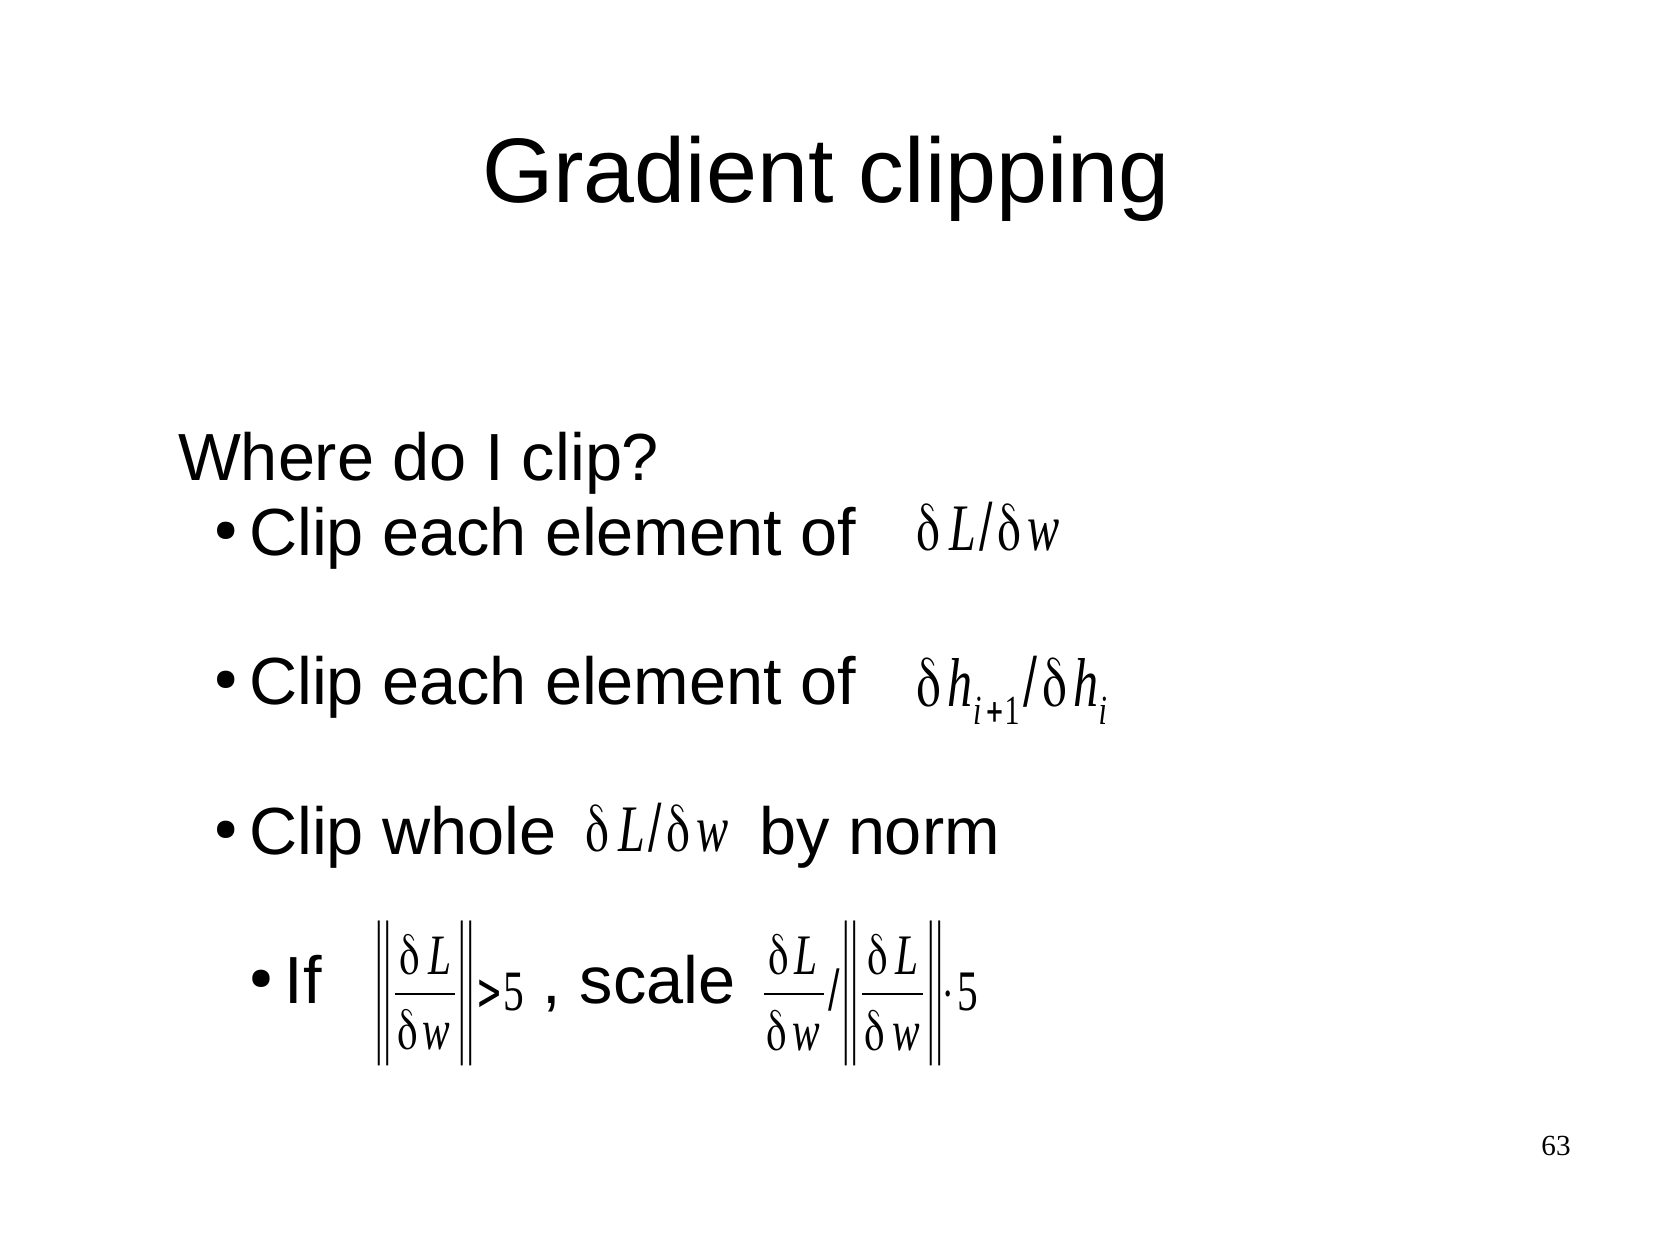

# Gradient clipping
Where do I clip?
Clip each element of
Clip each element of
Clip whole by norm
If , scale
63